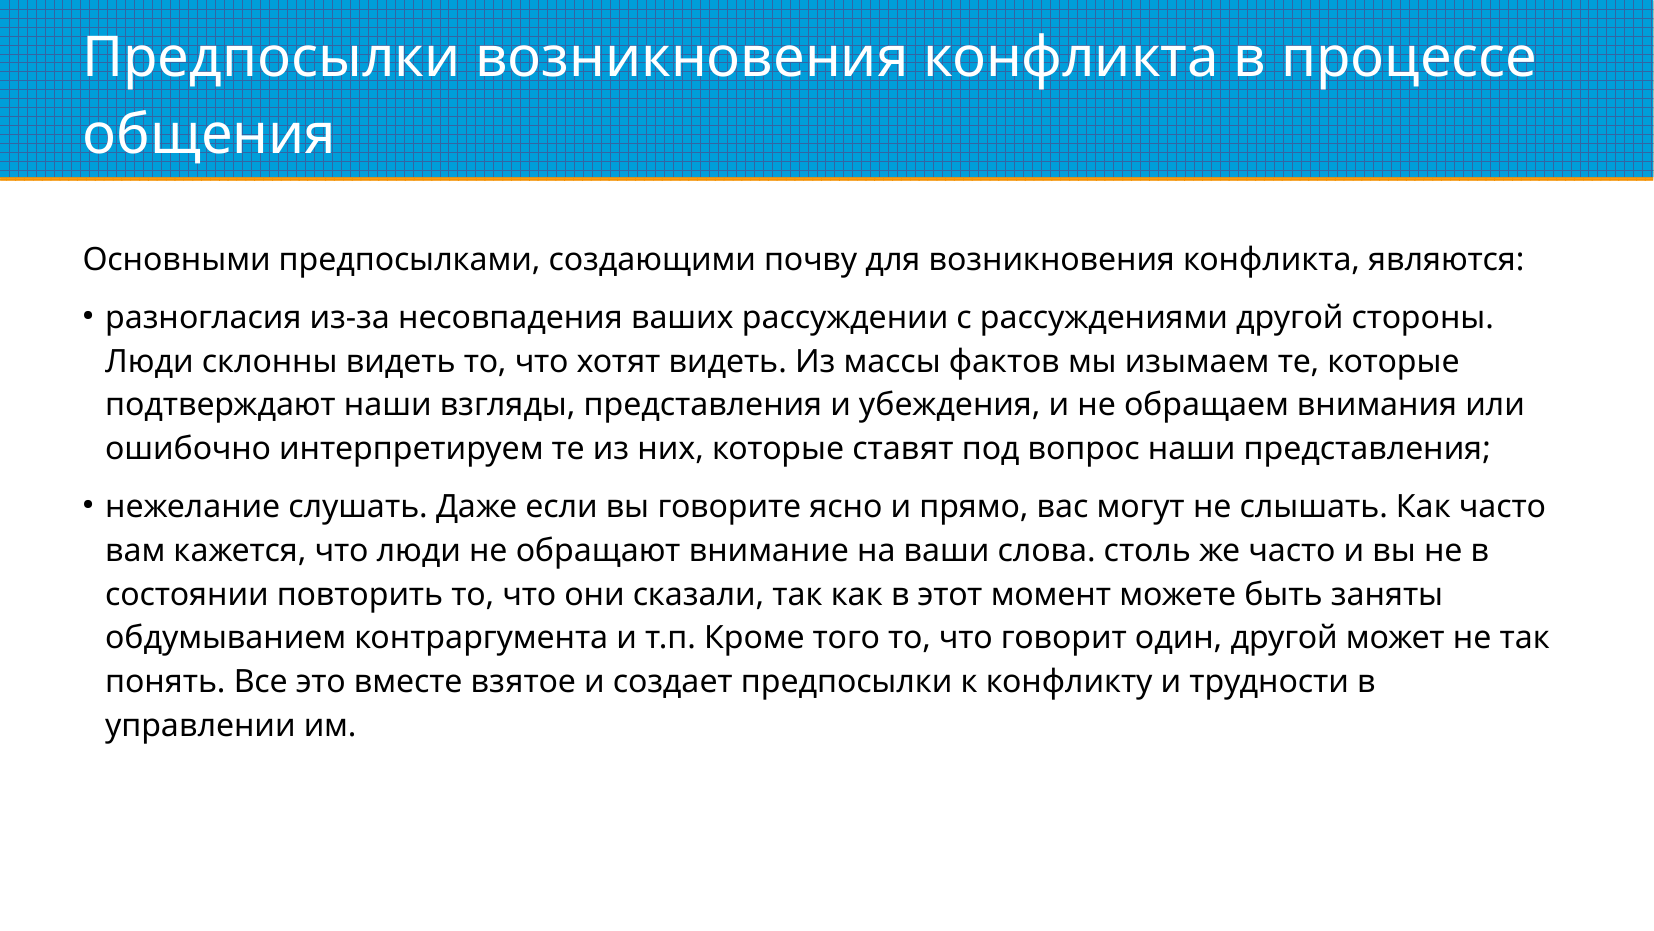

# Предпосылки возникновения конфликта в процессе общения
Основными предпосылками, создающими почву для возникновения конфликта, являются:
разногласия из-за несовпадения ваших рассуждении с рассуждениями другой стороны. Люди склонны видеть то, что хотят видеть. Из массы фактов мы изымаем те, которые подтверждают наши взгляды, представления и убеждения, и не обращаем внимания или ошибочно интерпретируем те из них, которые ставят под вопрос наши представления;
нежелание слушать. Даже если вы говорите ясно и прямо, вас могут не слышать. Как часто вам кажется, что люди не обращают внимание на ваши слова. столь же часто и вы не в состоянии повторить то, что они сказали, так как в этот момент можете быть заняты обдумыванием контраргумента и т.п. Кроме того то, что говорит один, другой может не так понять. Все это вместе взятое и создает предпосылки к конфликту и трудности в управлении им.